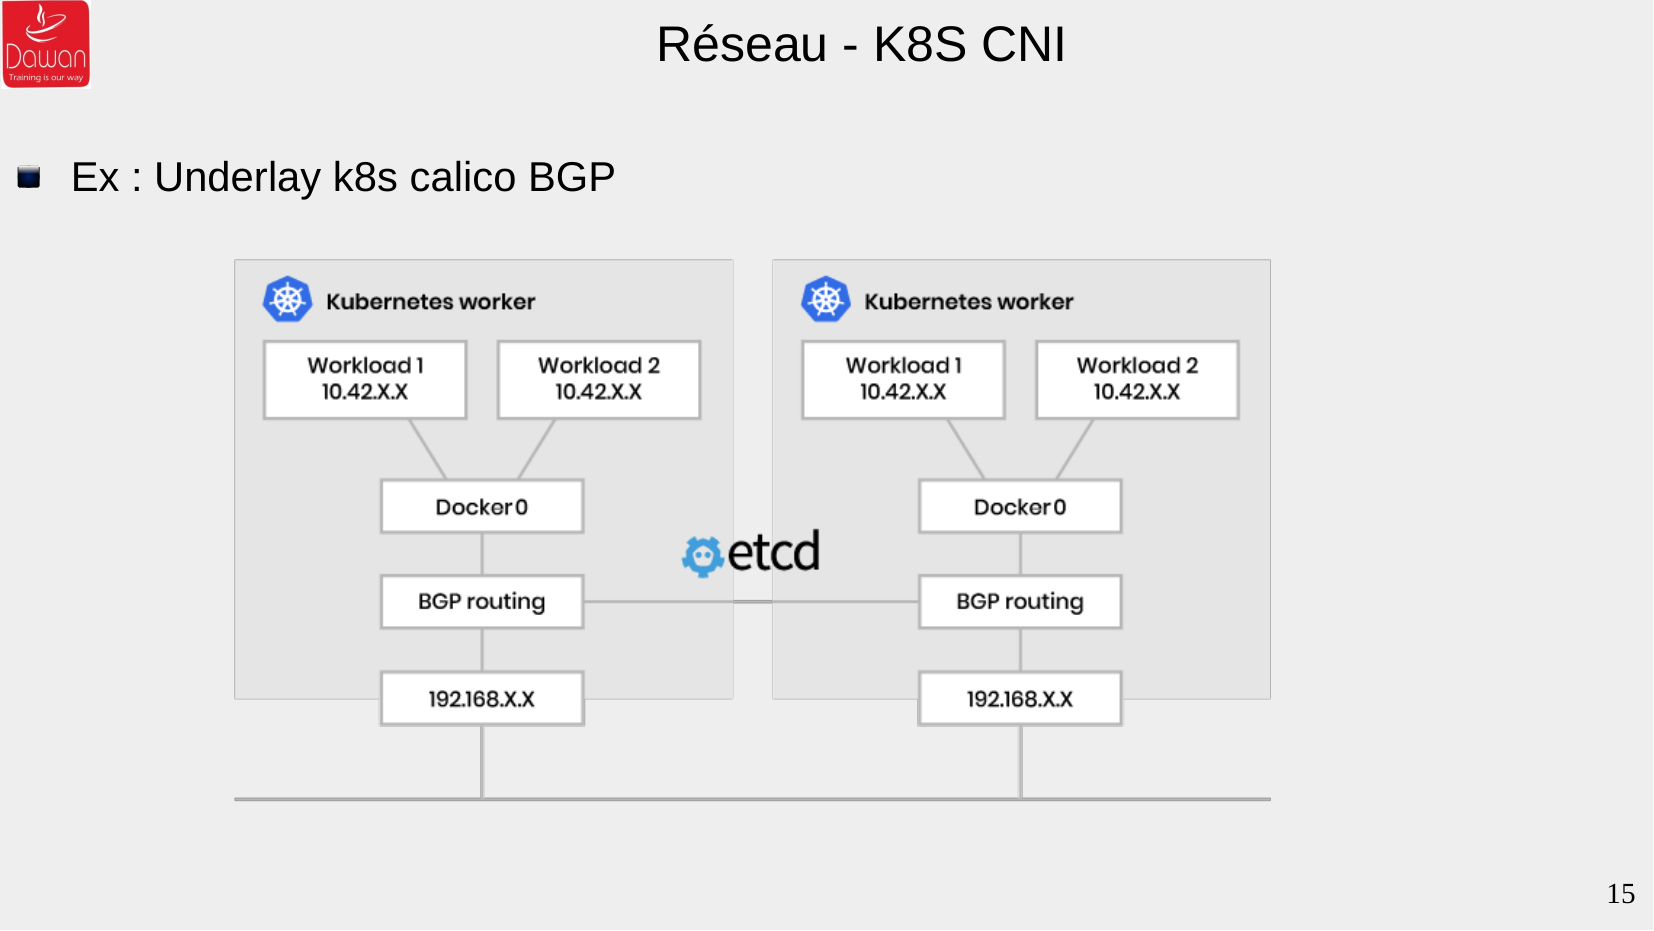

# Réseau - K8S CNI
Ex : Underlay k8s calico BGP
15